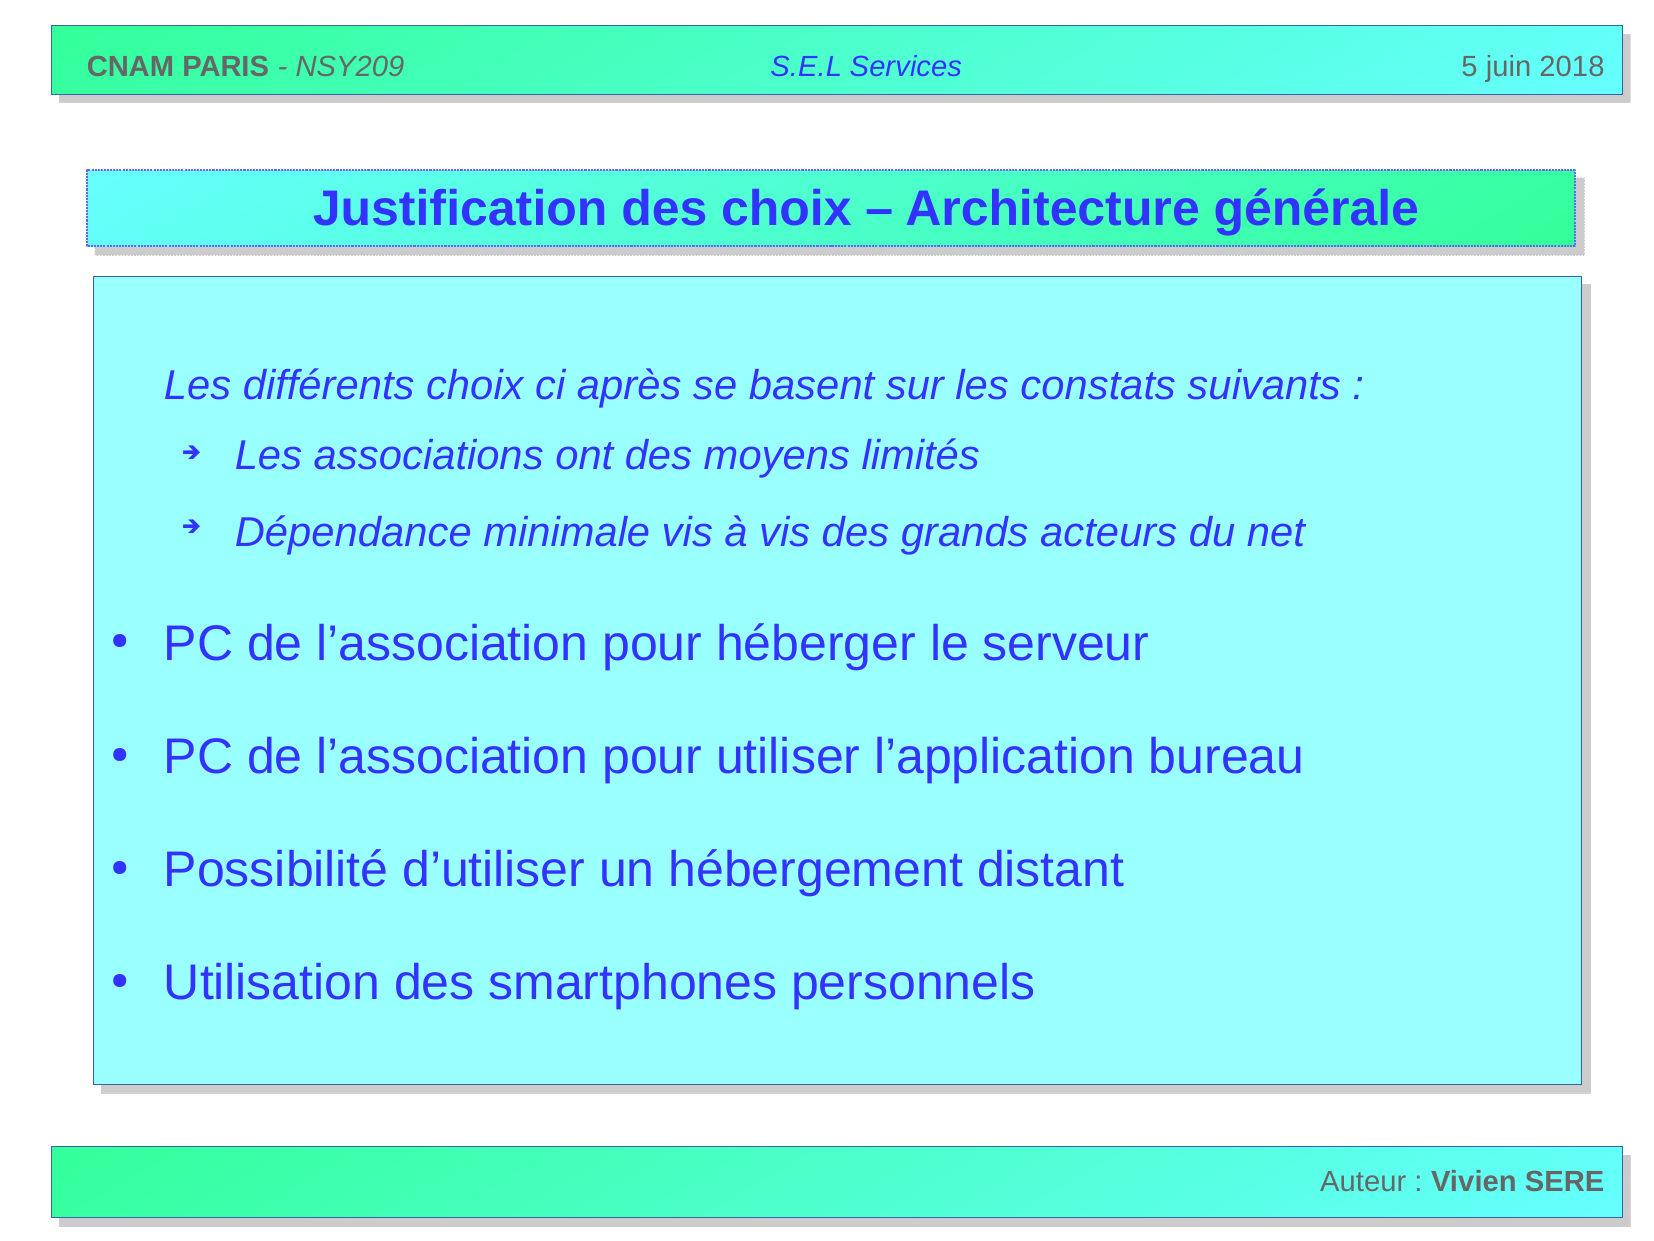

# CNAM PARIS - NSY209
S.E.L Services
5 juin 2018
Justification des choix – Architecture générale
Les différents choix ci après se basent sur les constats suivants :
Les associations ont des moyens limités
Dépendance minimale vis à vis des grands acteurs du net
PC de l’association pour héberger le serveur
PC de l’association pour utiliser l’application bureau
Possibilité d’utiliser un hébergement distant
Utilisation des smartphones personnels
Auteur : Vivien SERE